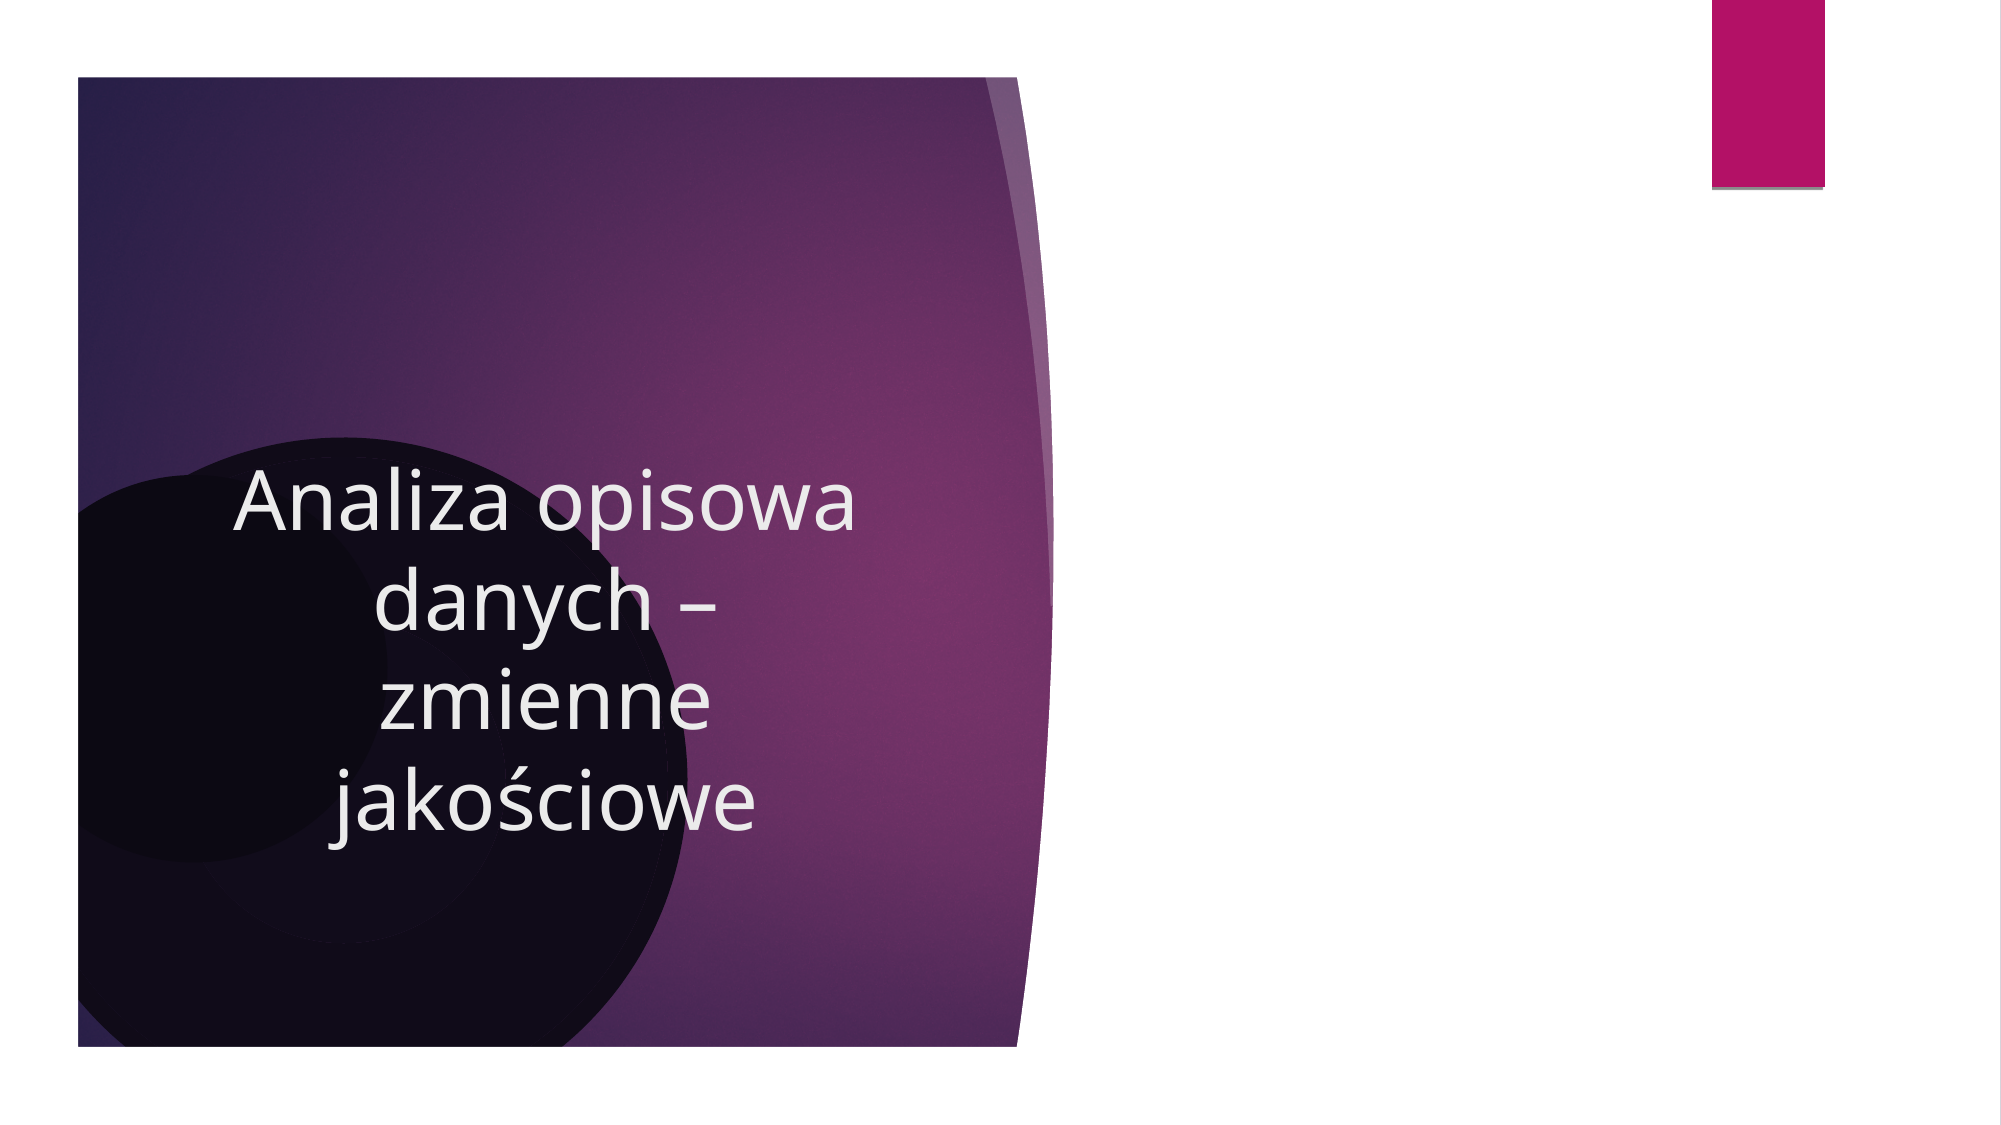

# Analiza opisowa danych – zmienne jakościowe